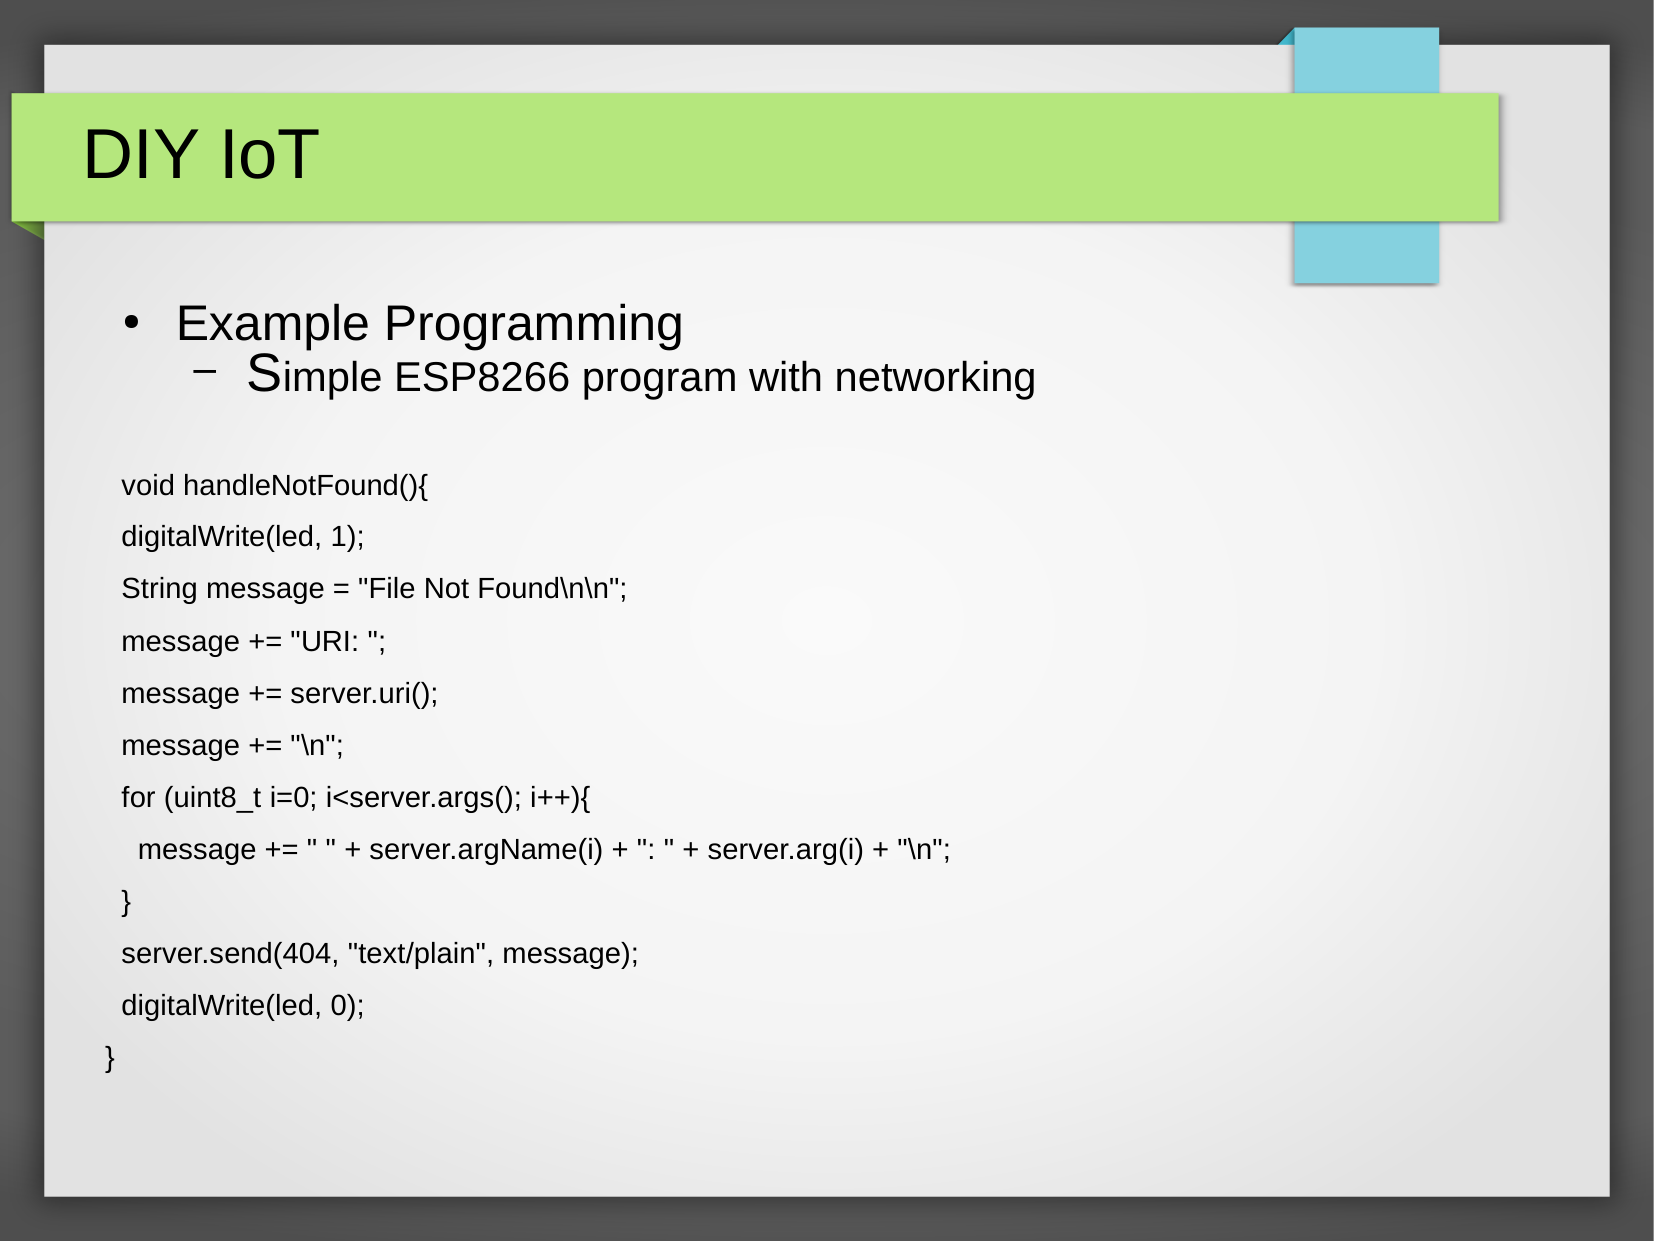

# DIY IoT
Example Programming
Simple ESP8266 program with networking
 void handleNotFound(){
 digitalWrite(led, 1);
 String message = "File Not Found\n\n";
 message += "URI: ";
 message += server.uri();
 message += "\n";
 for (uint8_t i=0; i<server.args(); i++){
 message += " " + server.argName(i) + ": " + server.arg(i) + "\n";
 }
 server.send(404, "text/plain", message);
 digitalWrite(led, 0);
}